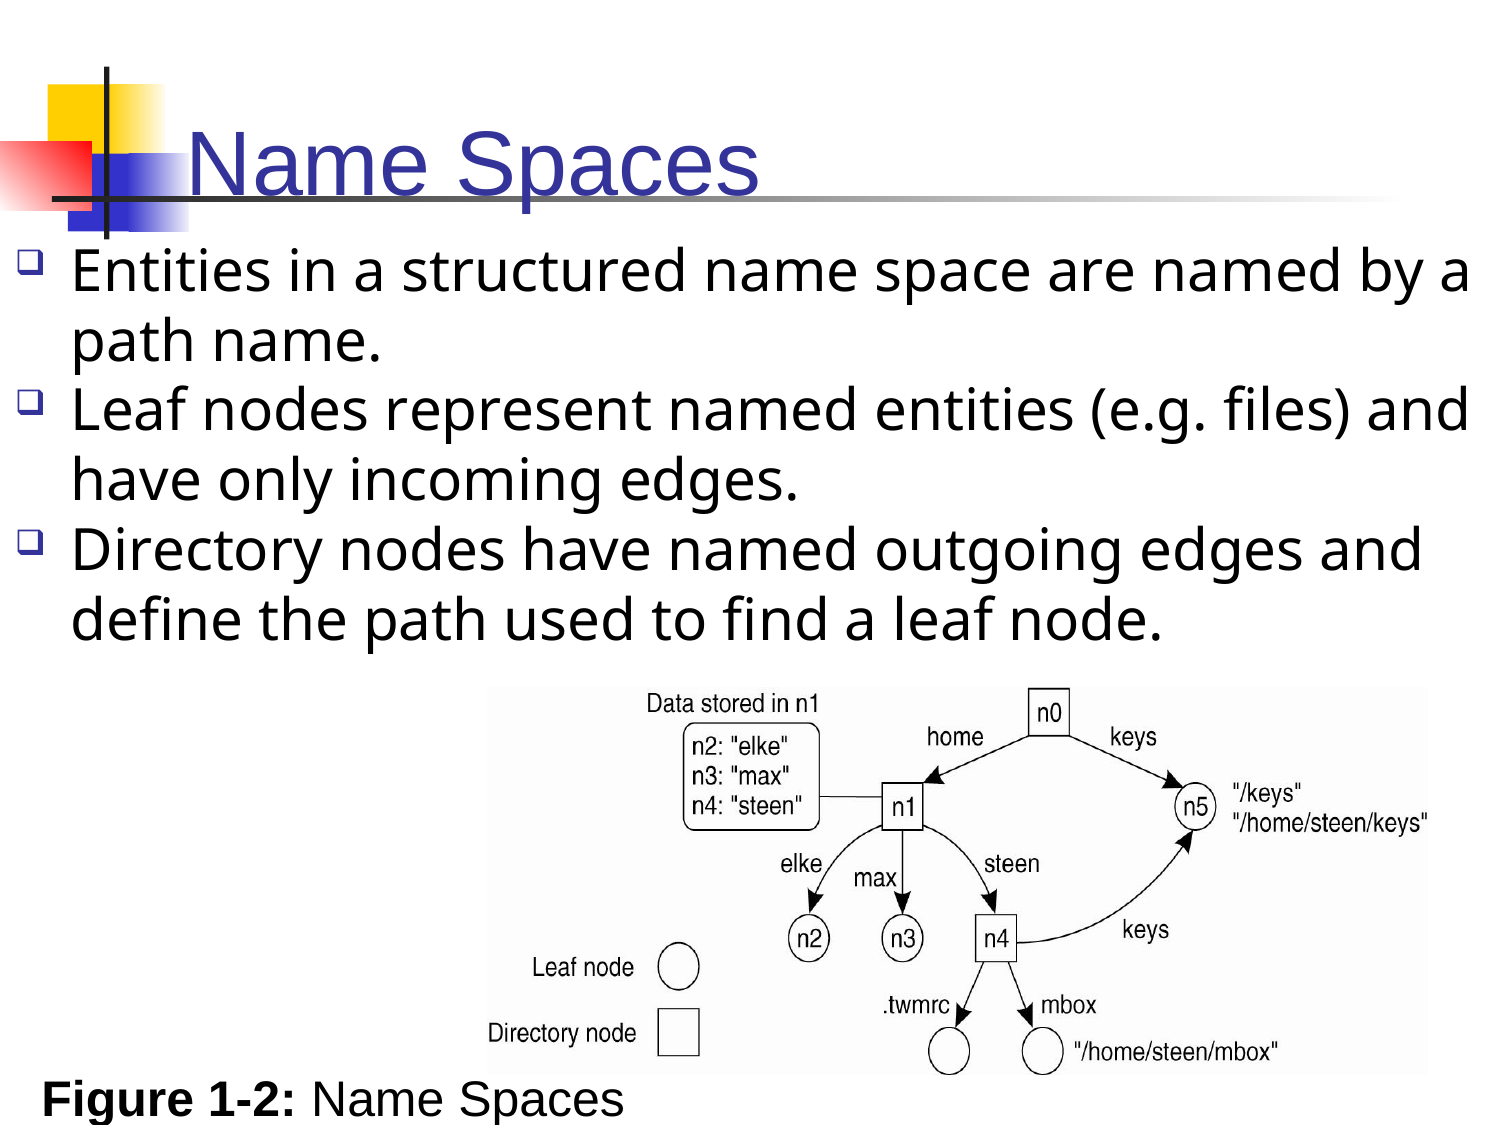

Name Spaces
Entities in a structured name space are named by a path name.
Leaf nodes represent named entities (e.g. files) and have only incoming edges.
Directory nodes have named outgoing edges and define the path used to find a leaf node.
Figure 1-2: Name Spaces